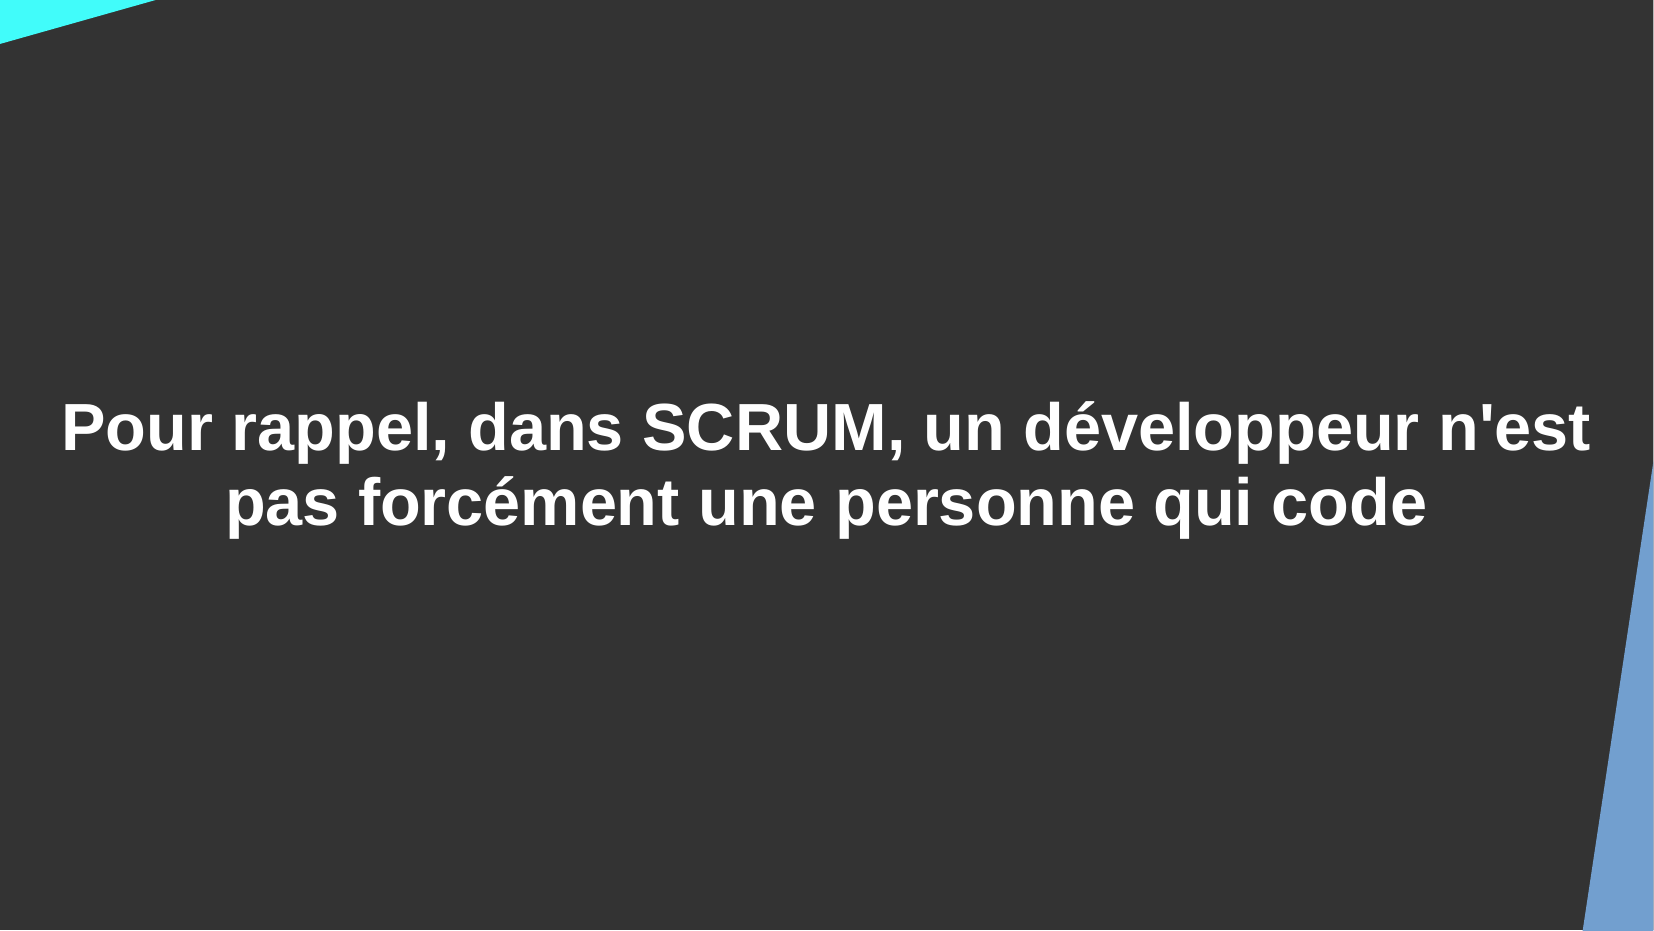

# Pour rappel, dans SCRUM, un développeur n'est pas forcément une personne qui code